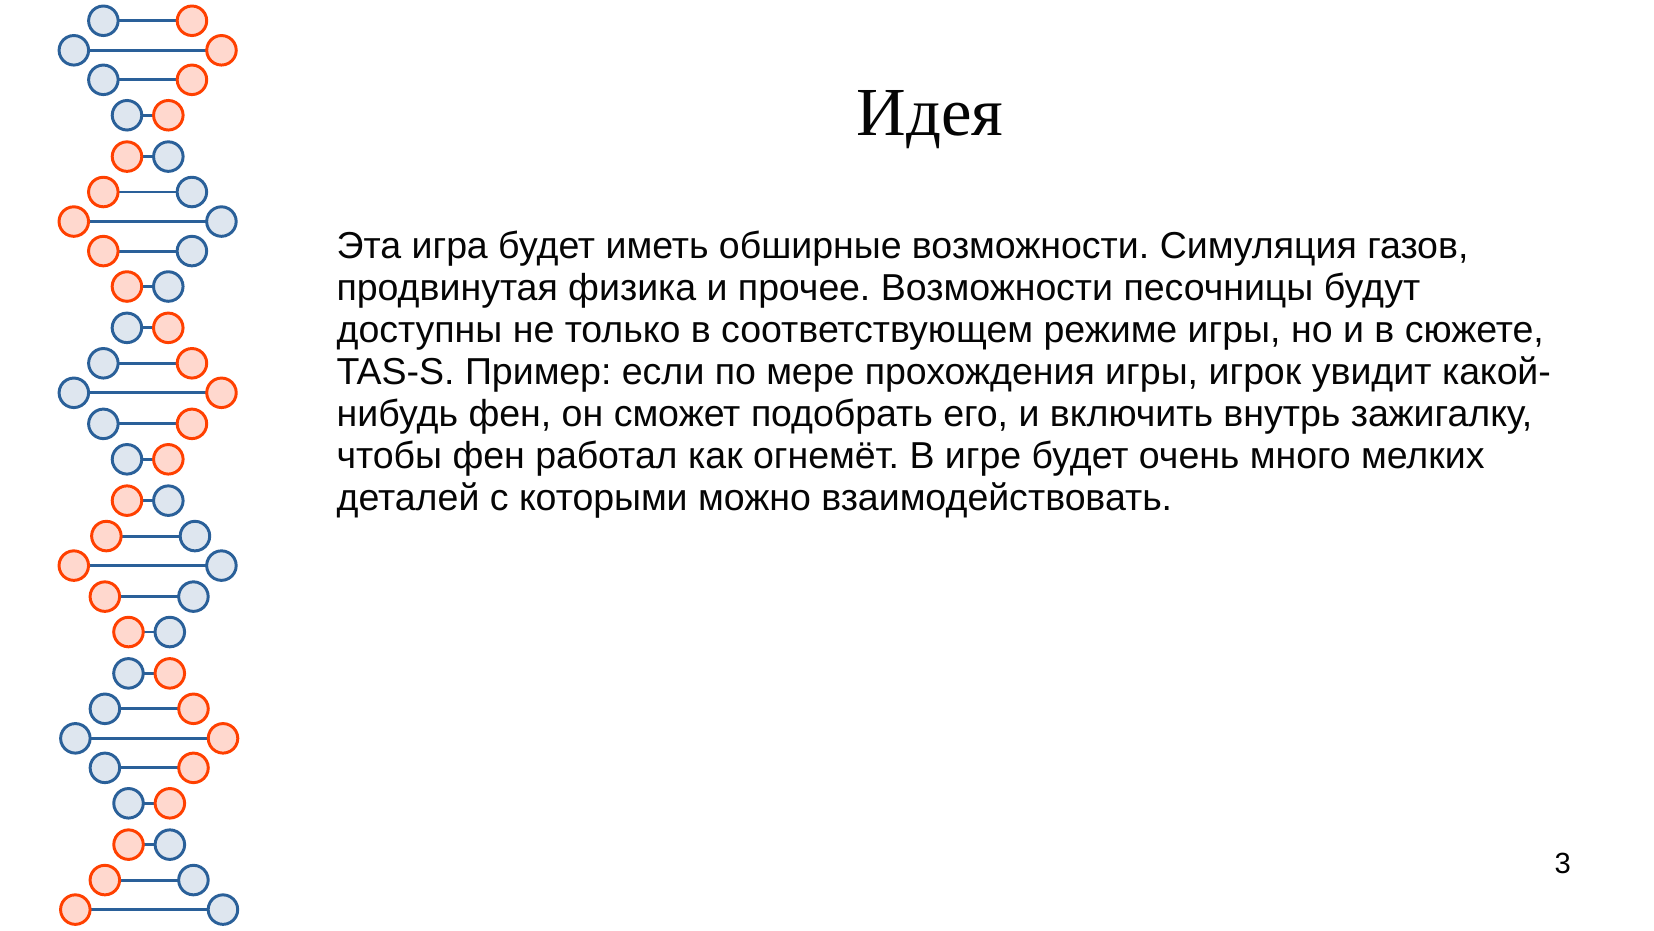

# Идея
Эта игра будет иметь обширные возможности. Симуляция газов, продвинутая физика и прочее. Возможности песочницы будут доступны не только в соответствующем режиме игры, но и в сюжете, TAS-S. Пример: если по мере прохождения игры, игрок увидит какой-нибудь фен, он сможет подобрать его, и включить внутрь зажигалку, чтобы фен работал как огнемёт. В игре будет очень много мелких деталей с которыми можно взаимодействовать.
3